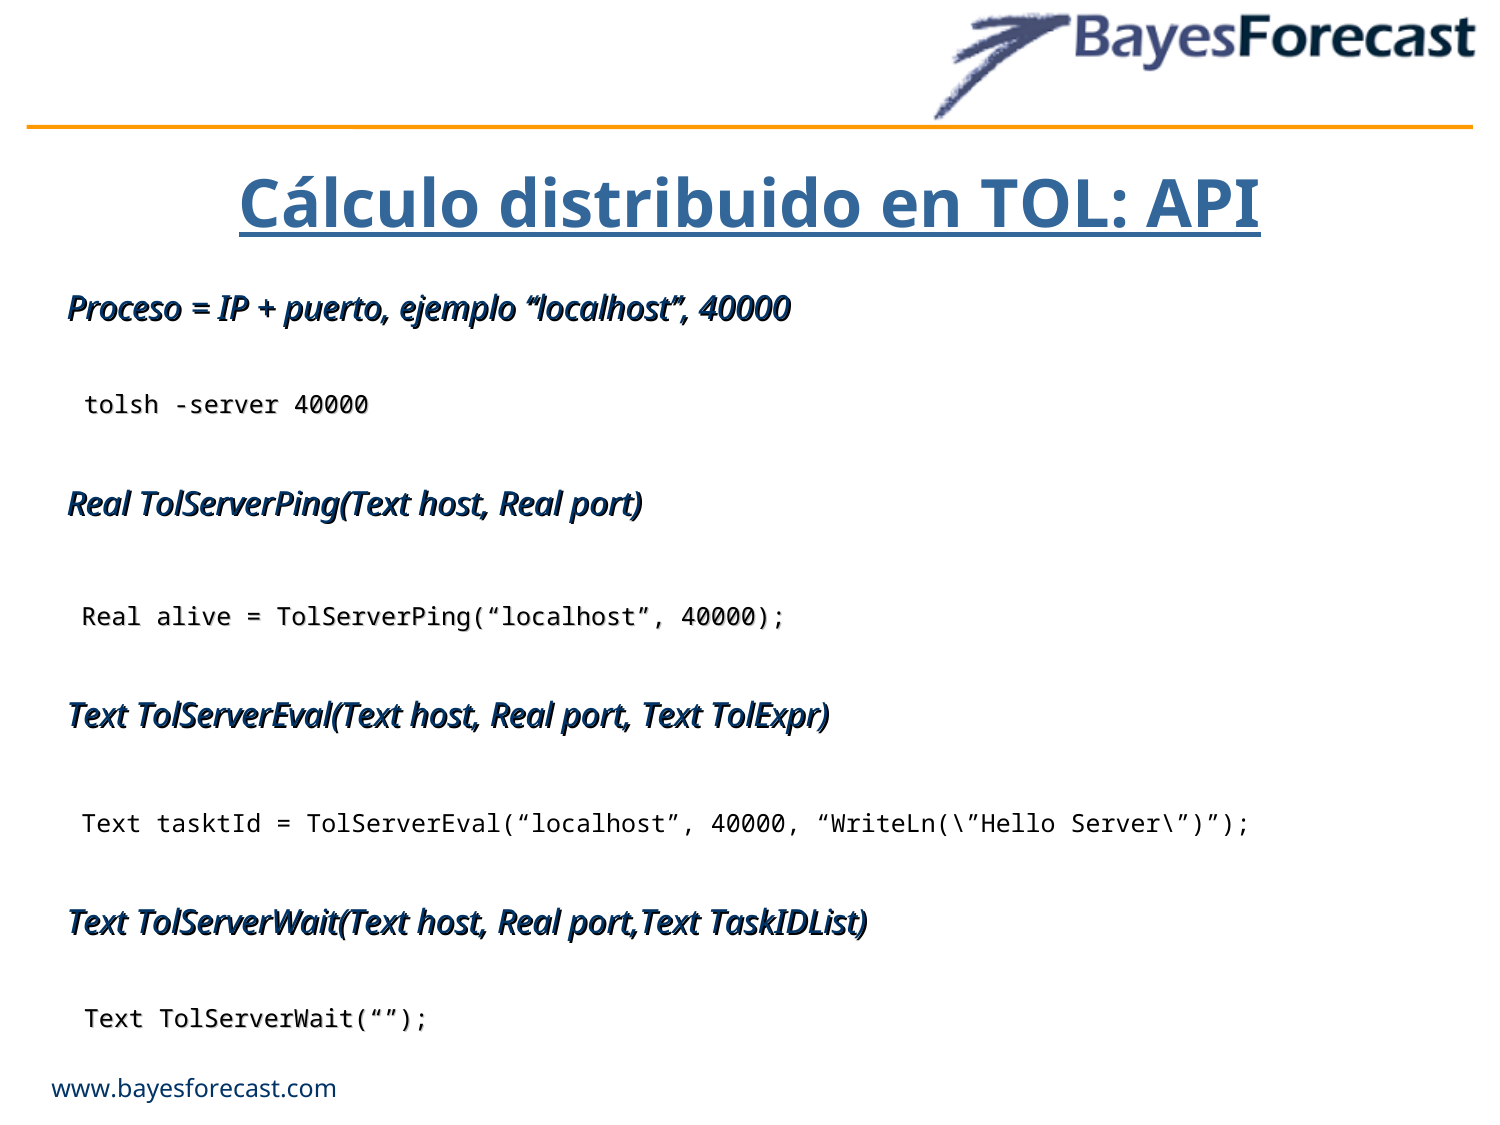

Cálculo distribuido en TOL: API
Proceso = IP + puerto, ejemplo “localhost”, 40000
 tolsh -server 40000
Real TolServerPing(Text host, Real port)
 Real alive = TolServerPing(“localhost”, 40000);
Text TolServerEval(Text host, Real port, Text TolExpr)
 Text tasktId = TolServerEval(“localhost”, 40000, “WriteLn(\”Hello Server\”)”);
Text TolServerWait(Text host, Real port,Text TaskIDList)
 Text TolServerWait(“”);